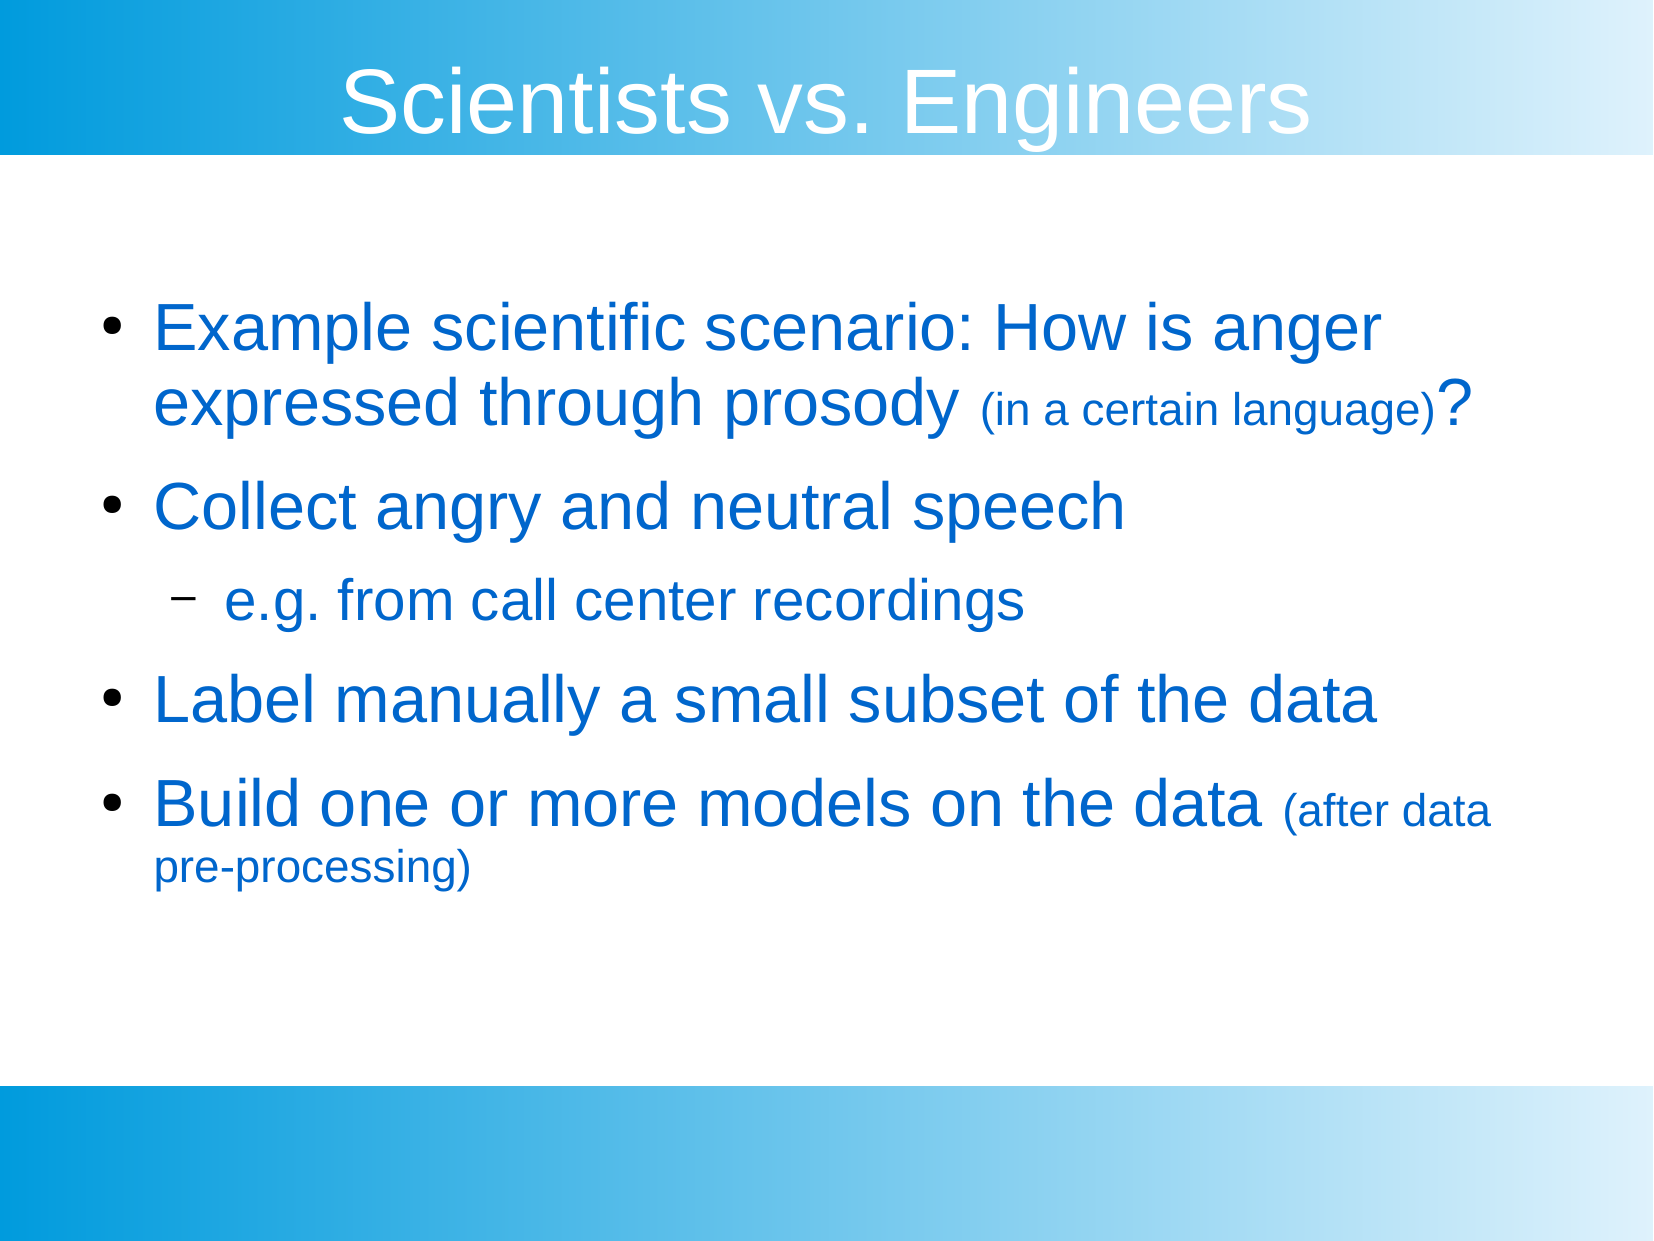

Scientists vs. Engineers
# Example scientific scenario: How is anger expressed through prosody (in a certain language)?
Collect angry and neutral speech
e.g. from call center recordings
Label manually a small subset of the data
Build one or more models on the data (after data pre-processing)